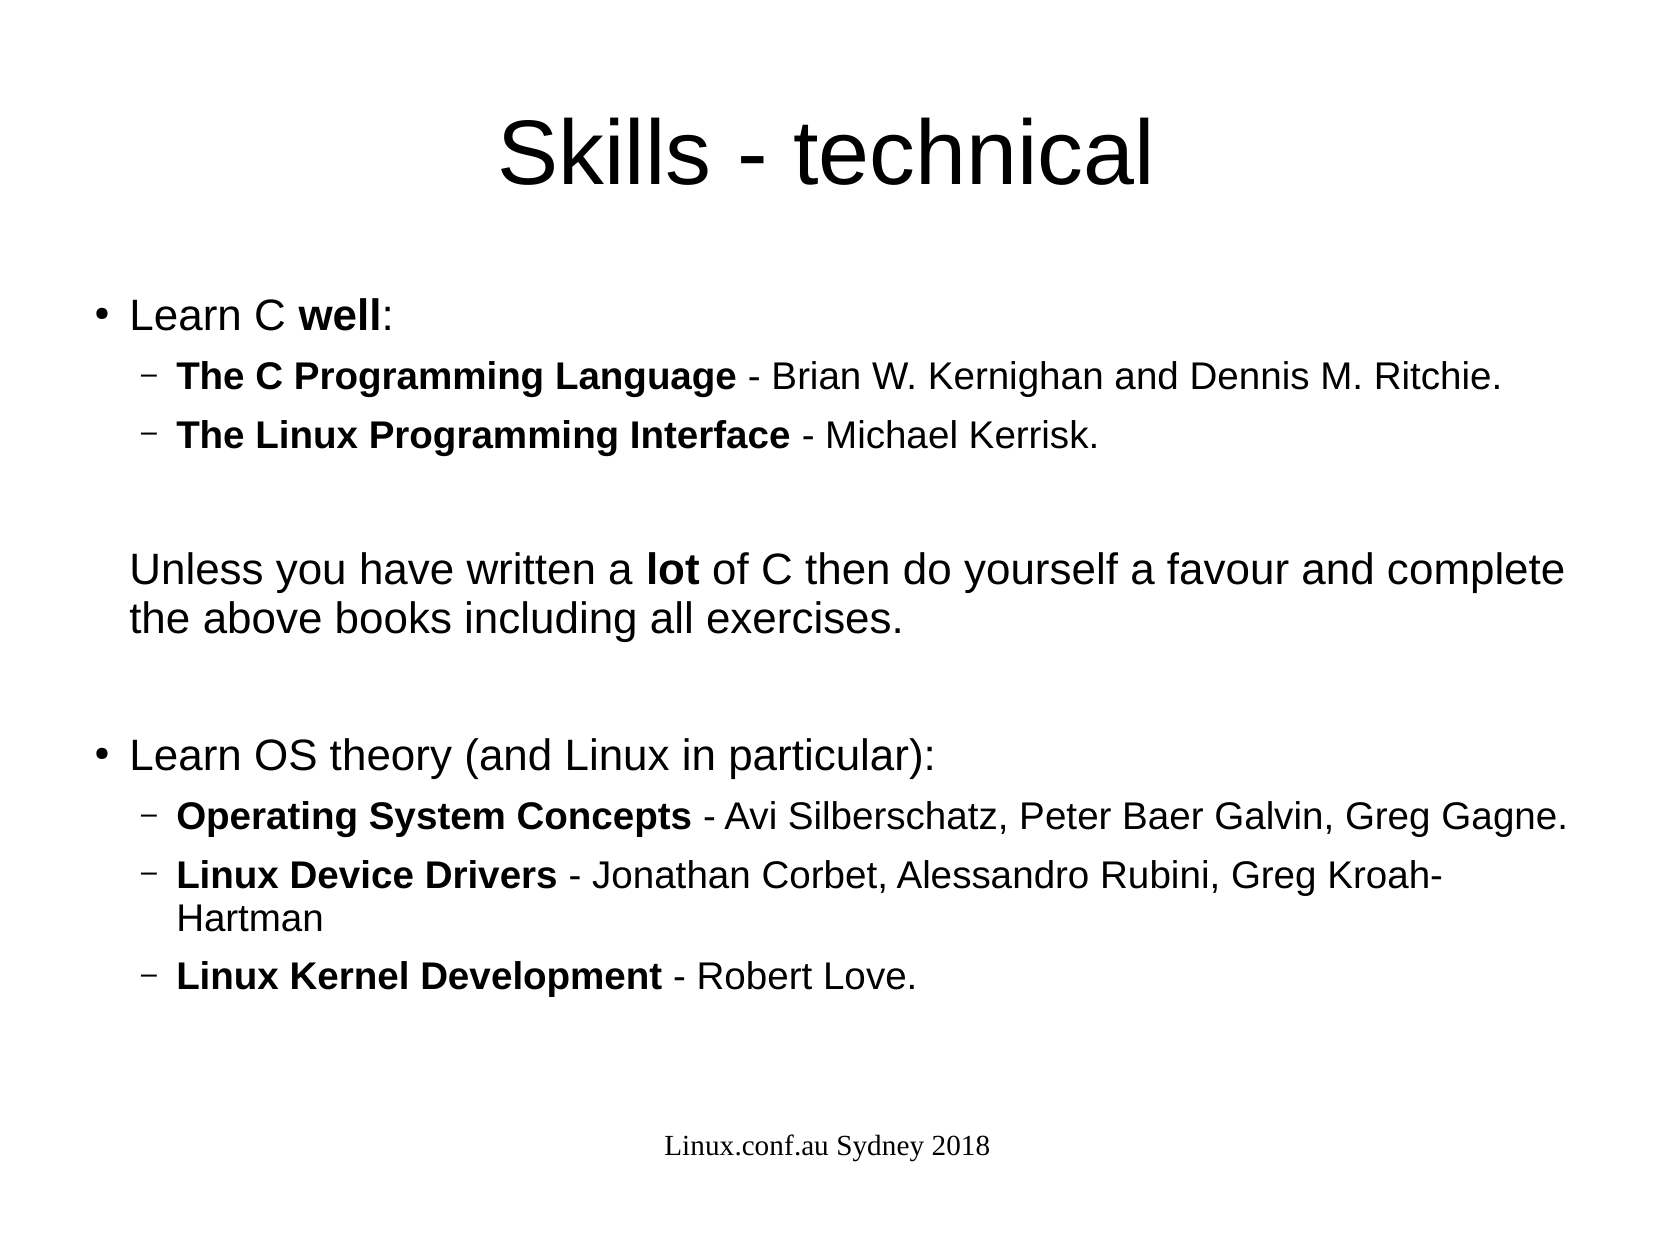

# Skills - technical
Learn C well:
The C Programming Language - Brian W. Kernighan and Dennis M. Ritchie.
The Linux Programming Interface - Michael Kerrisk.
Unless you have written a lot of C then do yourself a favour and complete the above books including all exercises.
Learn OS theory (and Linux in particular):
Operating System Concepts - Avi Silberschatz, Peter Baer Galvin, Greg Gagne.
Linux Device Drivers - Jonathan Corbet, Alessandro Rubini, Greg Kroah-Hartman
Linux Kernel Development - Robert Love.
Linux.conf.au Sydney 2018